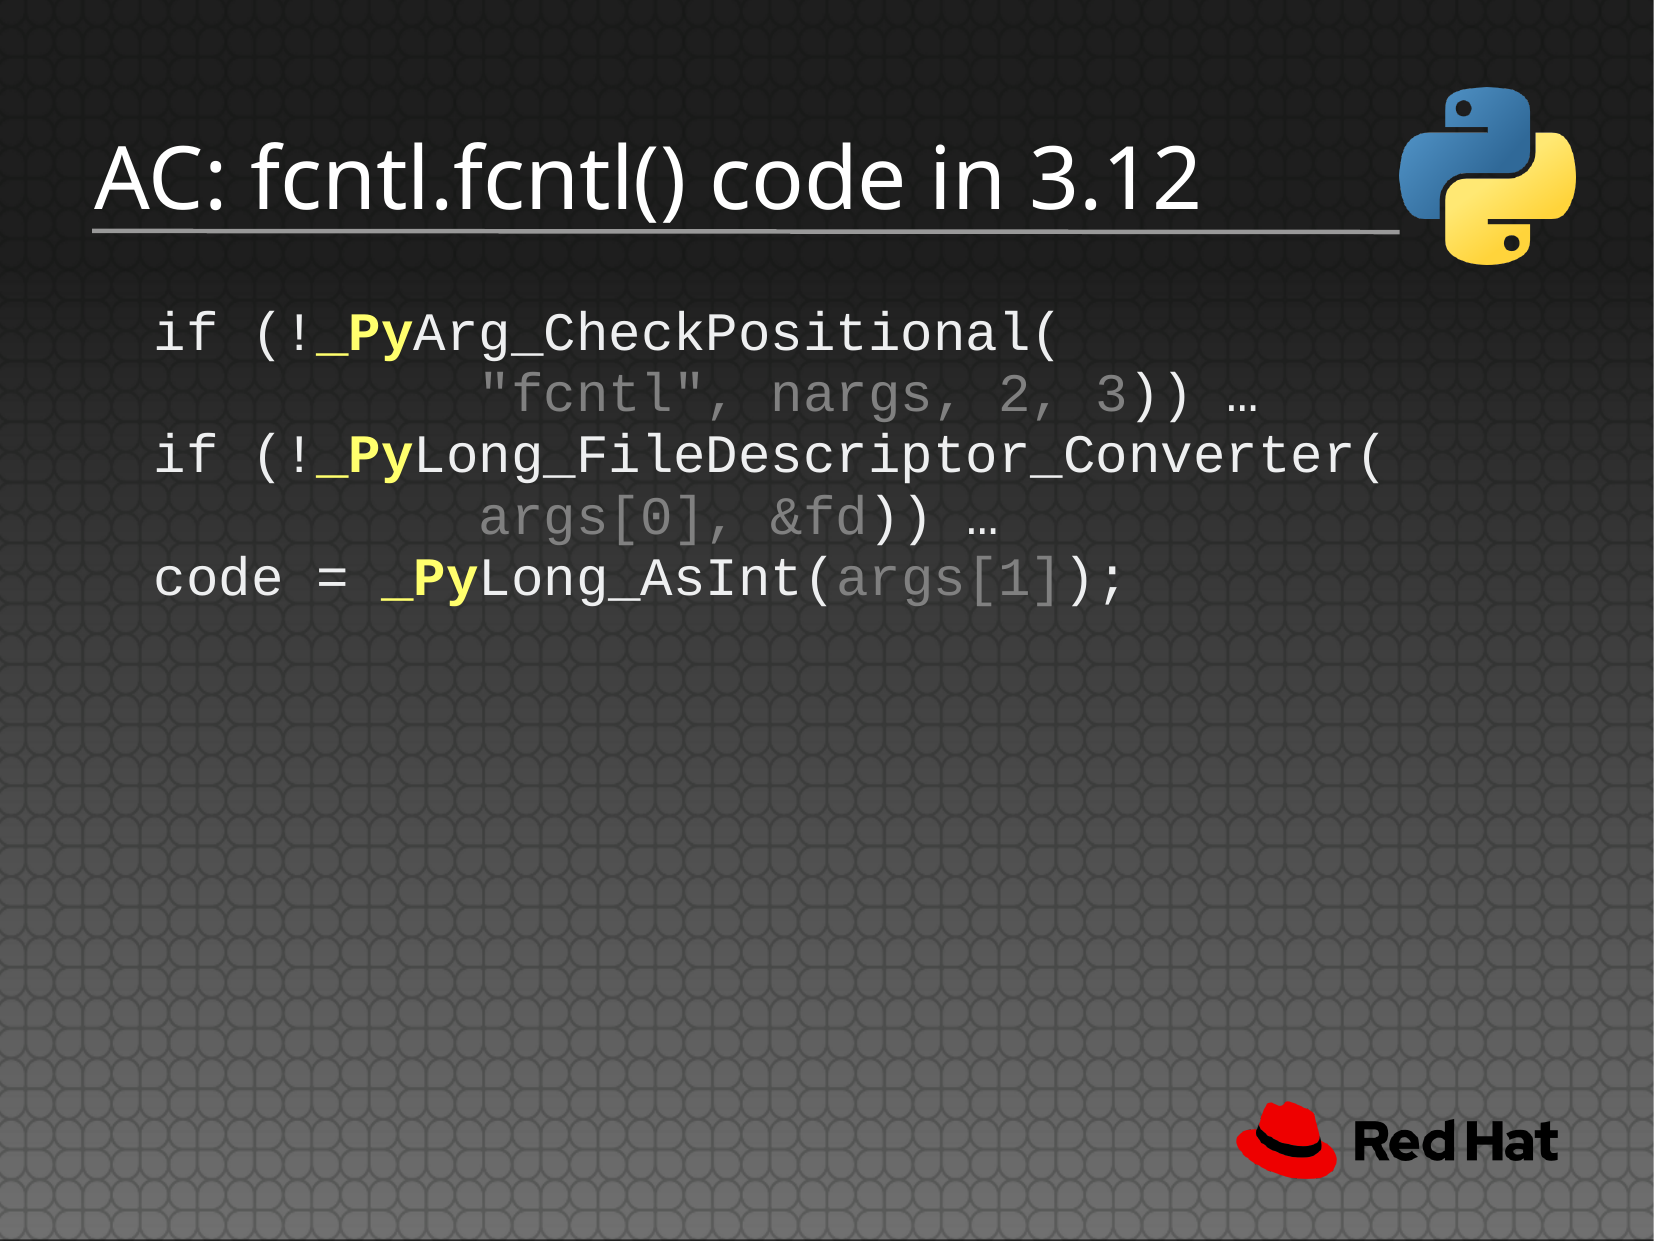

AC: fcntl.fcntl() code in 3.12
# if (!_PyArg_CheckPositional( "fcntl", nargs, 2, 3)) … if (!_PyLong_FileDescriptor_Converter( args[0], &fd)) … code = _PyLong_AsInt(args[1]);